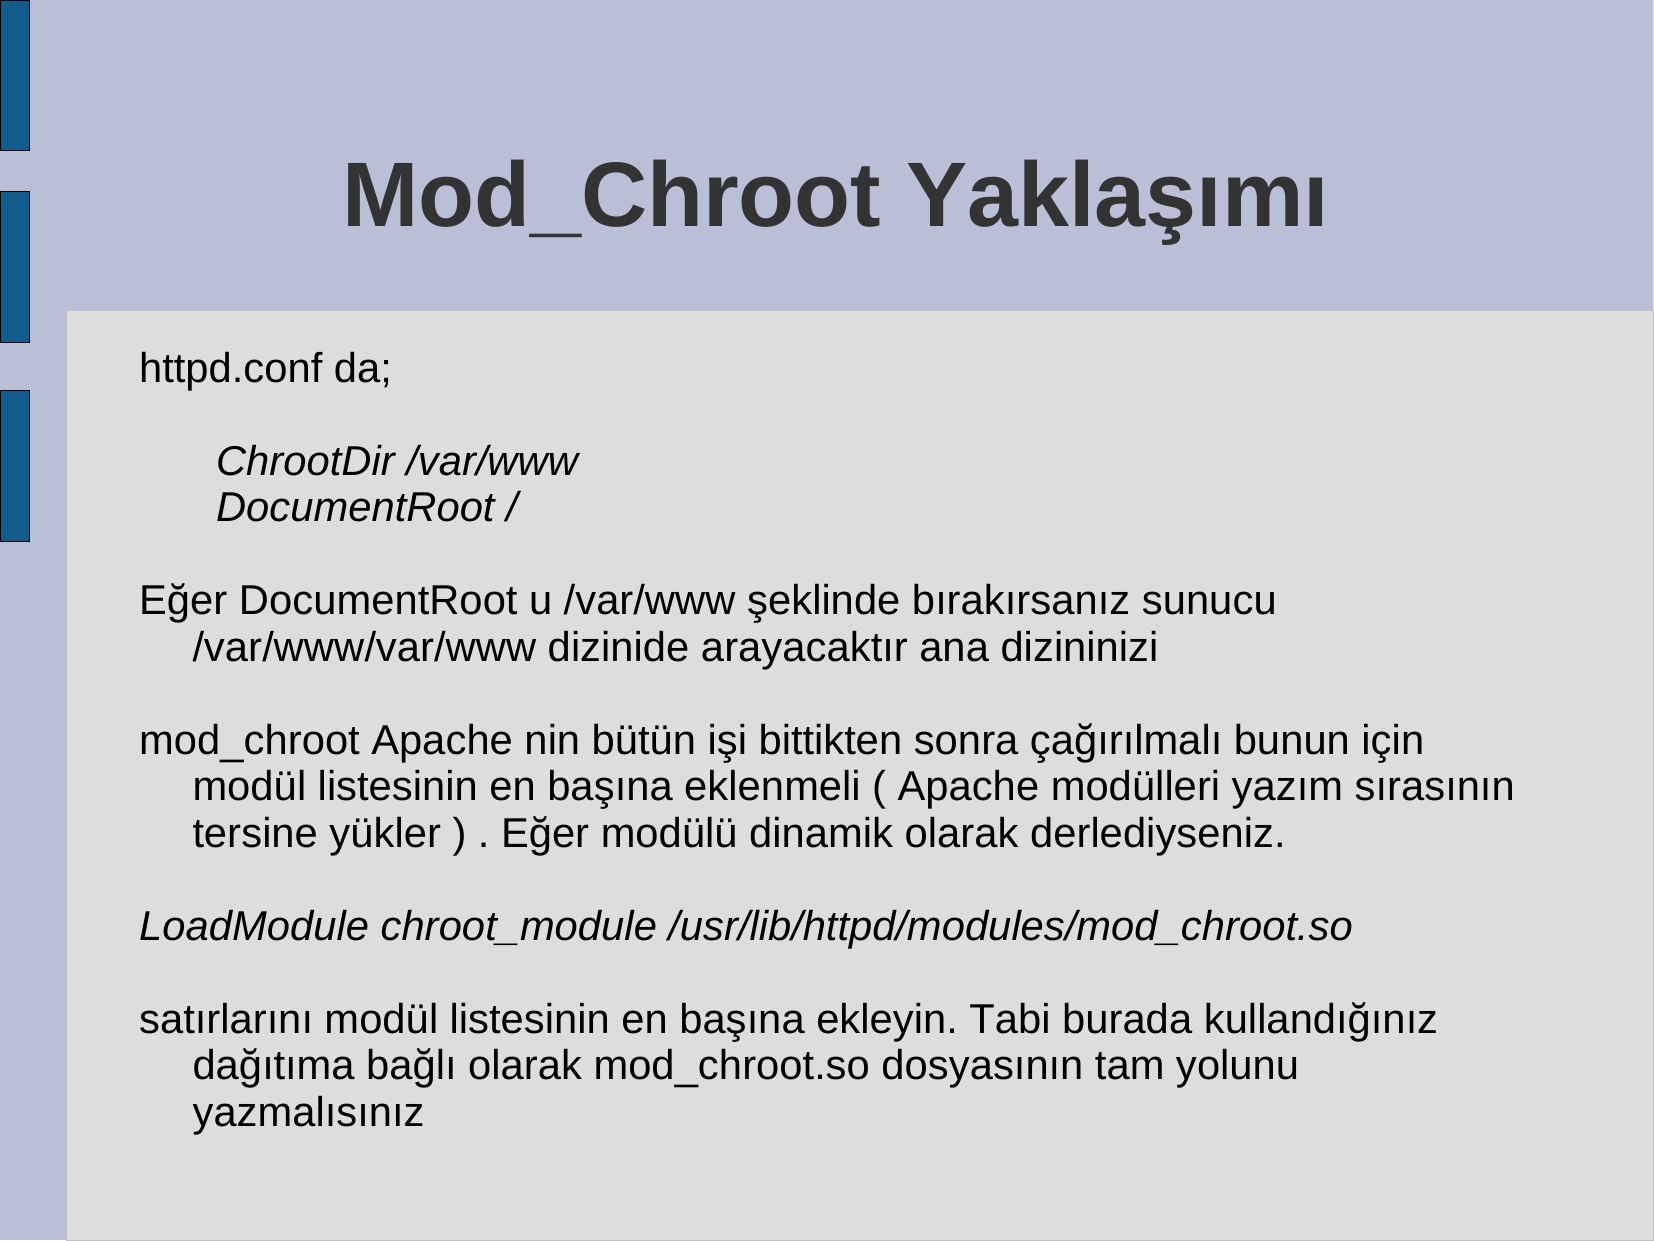

# Mod_Chroot Yaklaşımı
httpd.conf da;
ChrootDir /var/www
DocumentRoot /
Eğer DocumentRoot u /var/www şeklinde bırakırsanız sunucu /var/www/var/www dizinide arayacaktır ana dizininizi
mod_chroot Apache nin bütün işi bittikten sonra çağırılmalı bunun için modül listesinin en başına eklenmeli ( Apache modülleri yazım sırasının tersine yükler ) . Eğer modülü dinamik olarak derlediyseniz.
LoadModule chroot_module /usr/lib/httpd/modules/mod_chroot.so
satırlarını modül listesinin en başına ekleyin. Tabi burada kullandığınız dağıtıma bağlı olarak mod_chroot.so dosyasının tam yolunu yazmalısınız